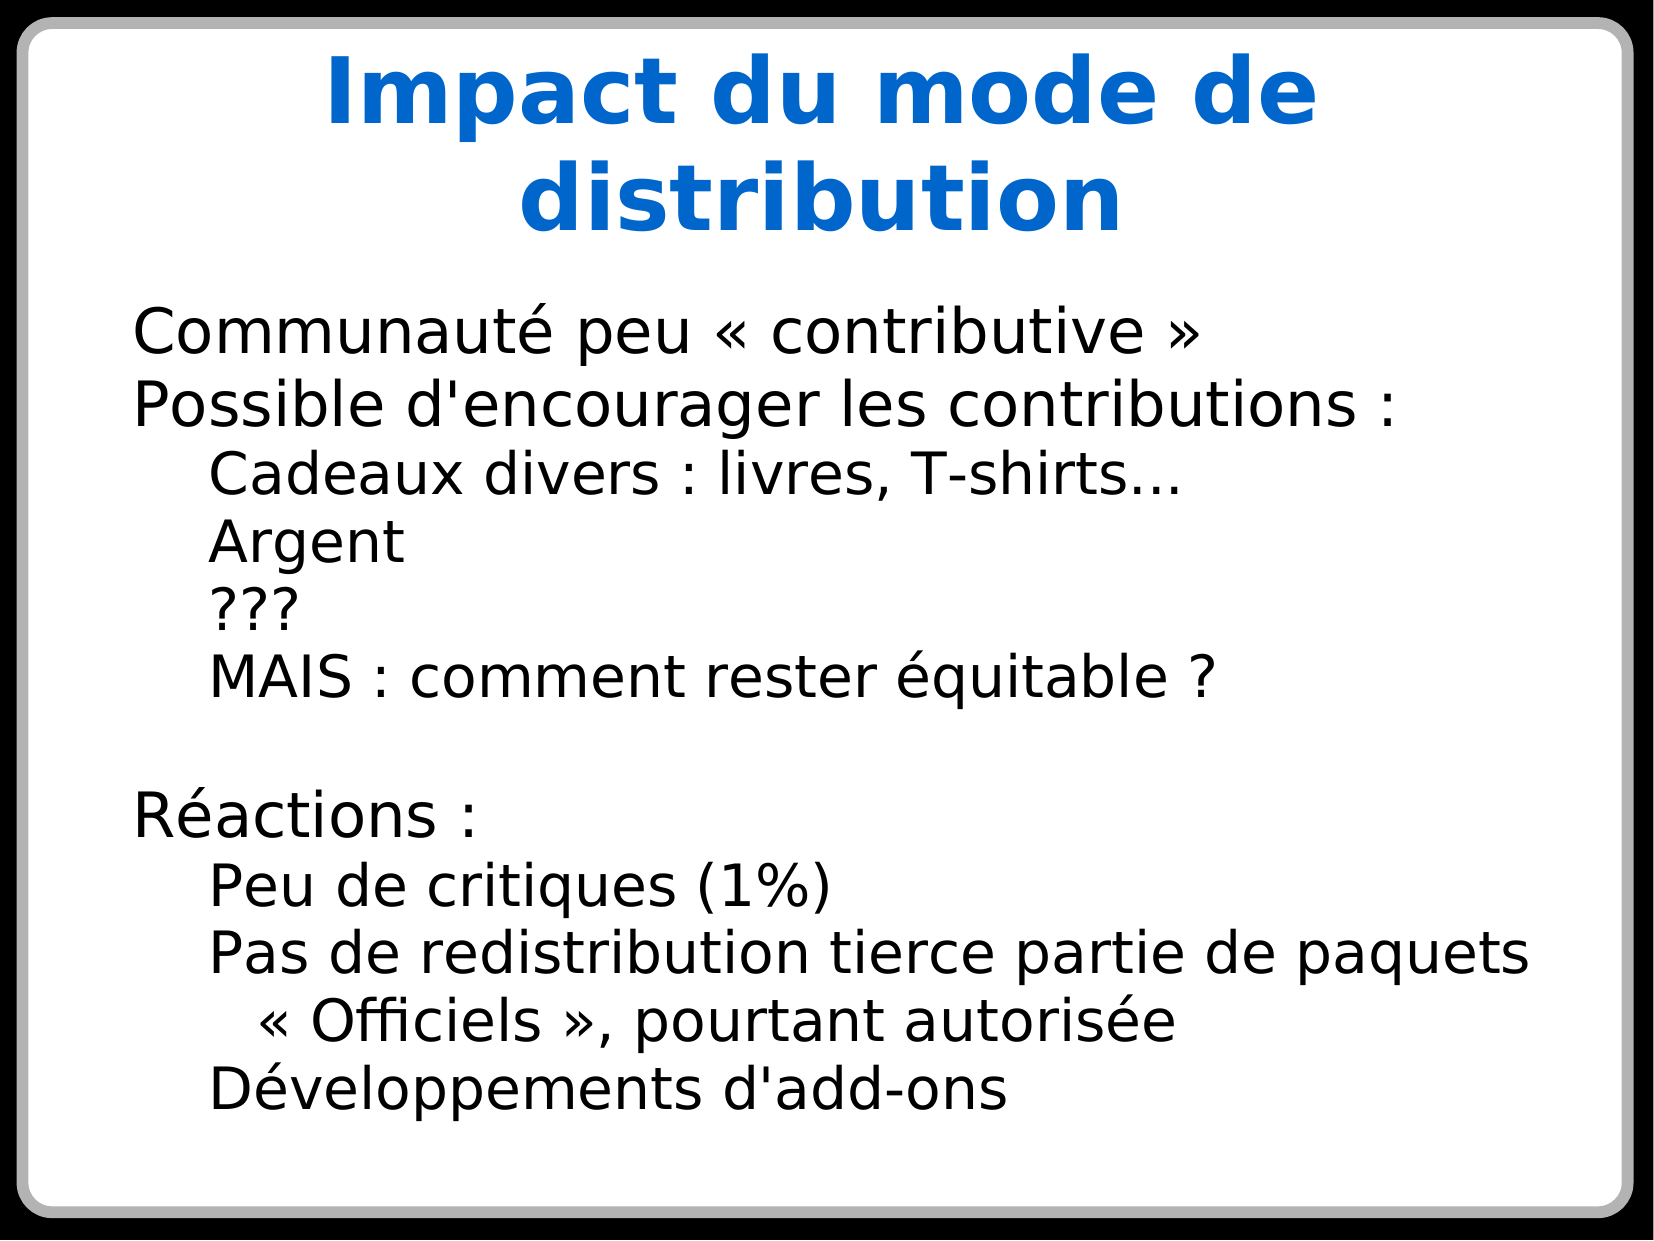

# Impact du mode de distribution
Communauté peu « contributive »
Possible d'encourager les contributions :
Cadeaux divers : livres, T-shirts...
Argent
???
MAIS : comment rester équitable ?
Réactions :
Peu de critiques (1%)
Pas de redistribution tierce partie de paquets « Officiels », pourtant autorisée
Développements d'add-ons